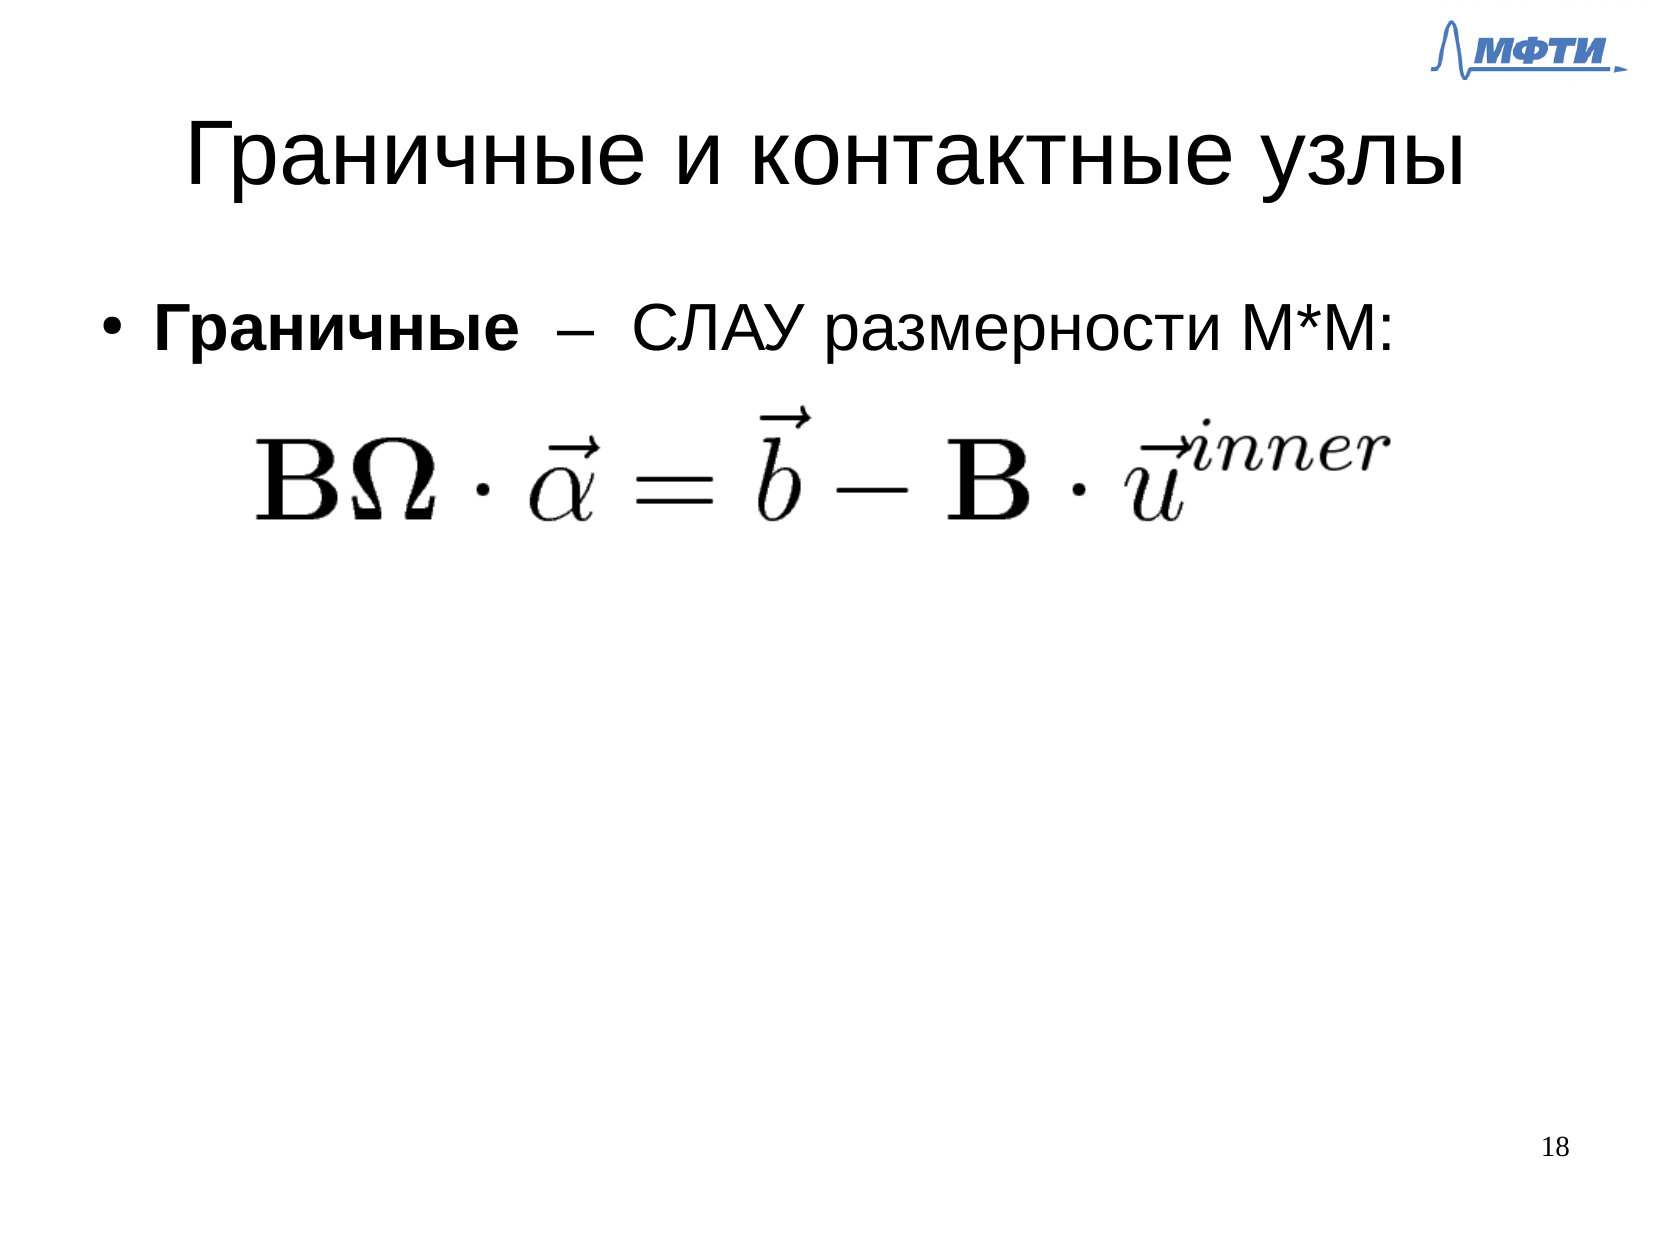

# Граничные и контактные узлы
Граничные – СЛАУ размерности M*M:
18